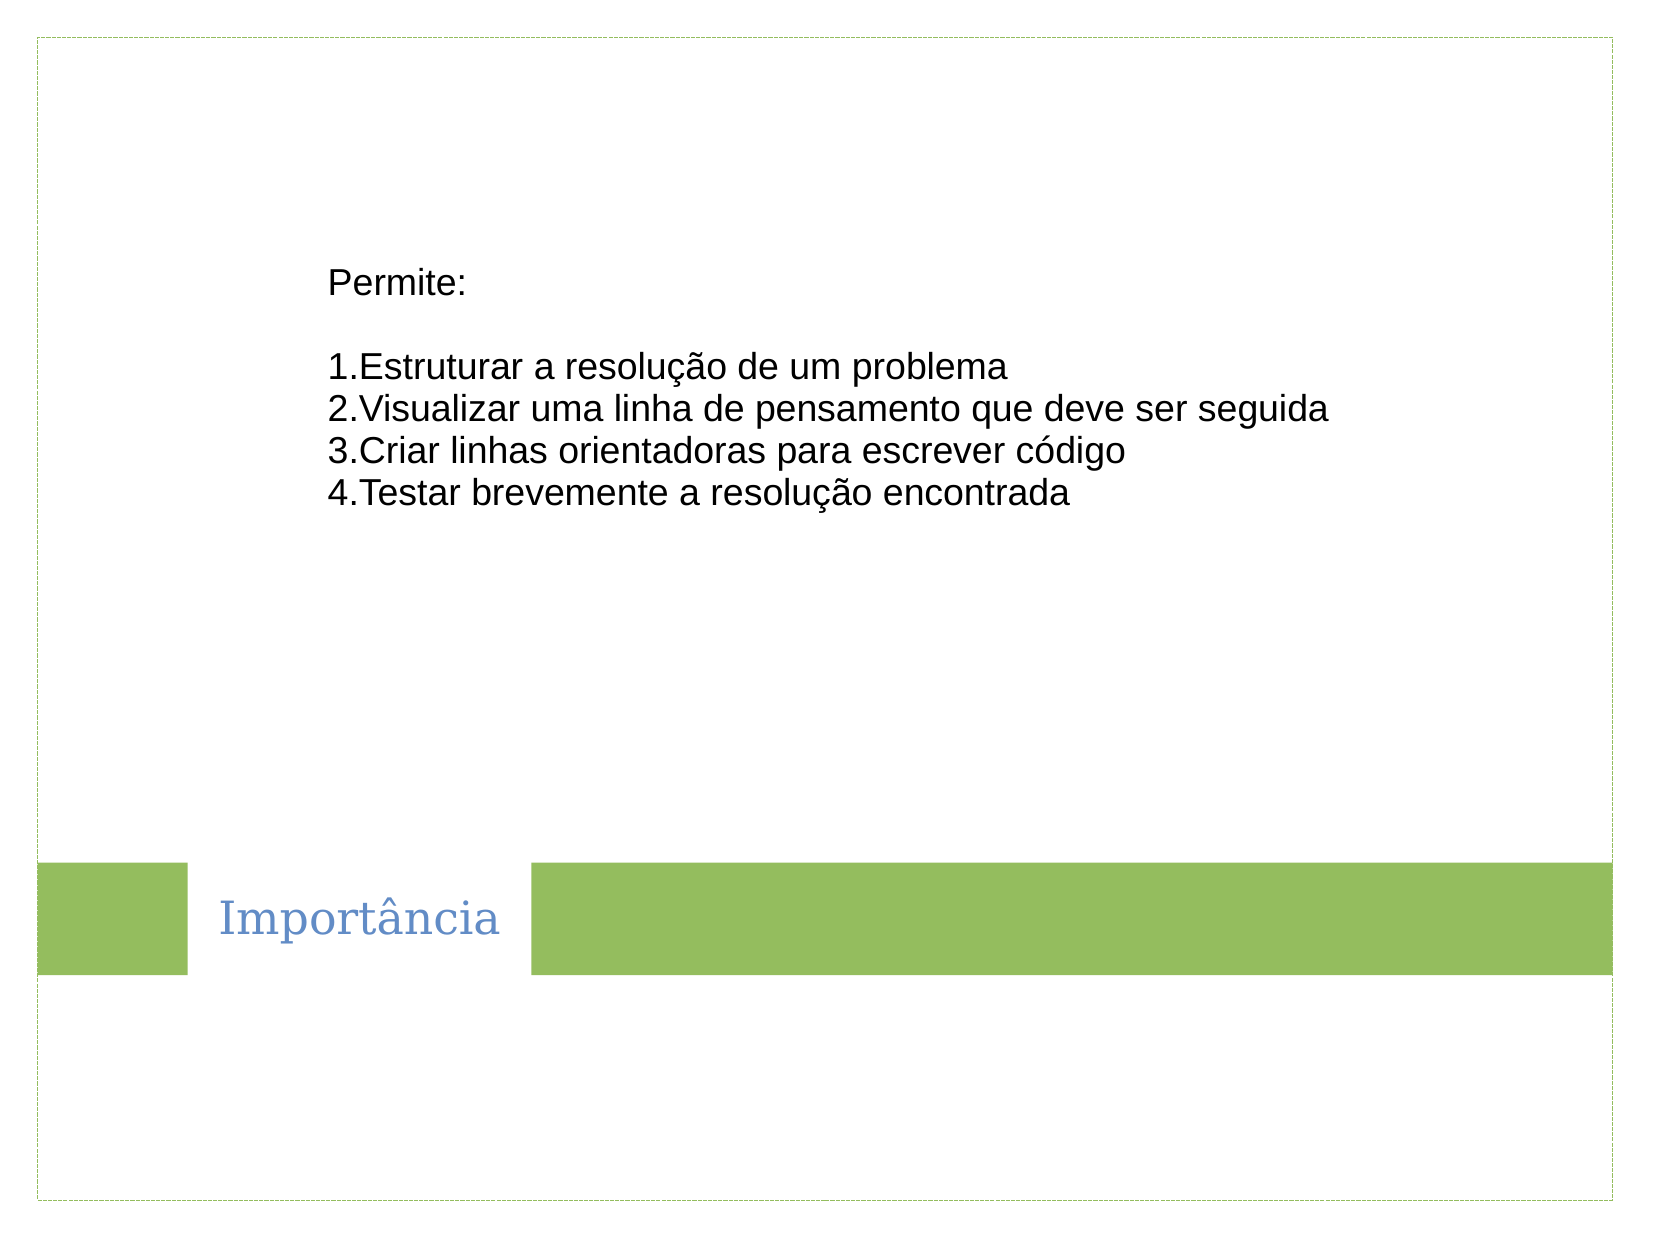

Permite:
Estruturar a resolução de um problema
Visualizar uma linha de pensamento que deve ser seguida
Criar linhas orientadoras para escrever código
Testar brevemente a resolução encontrada
Importância